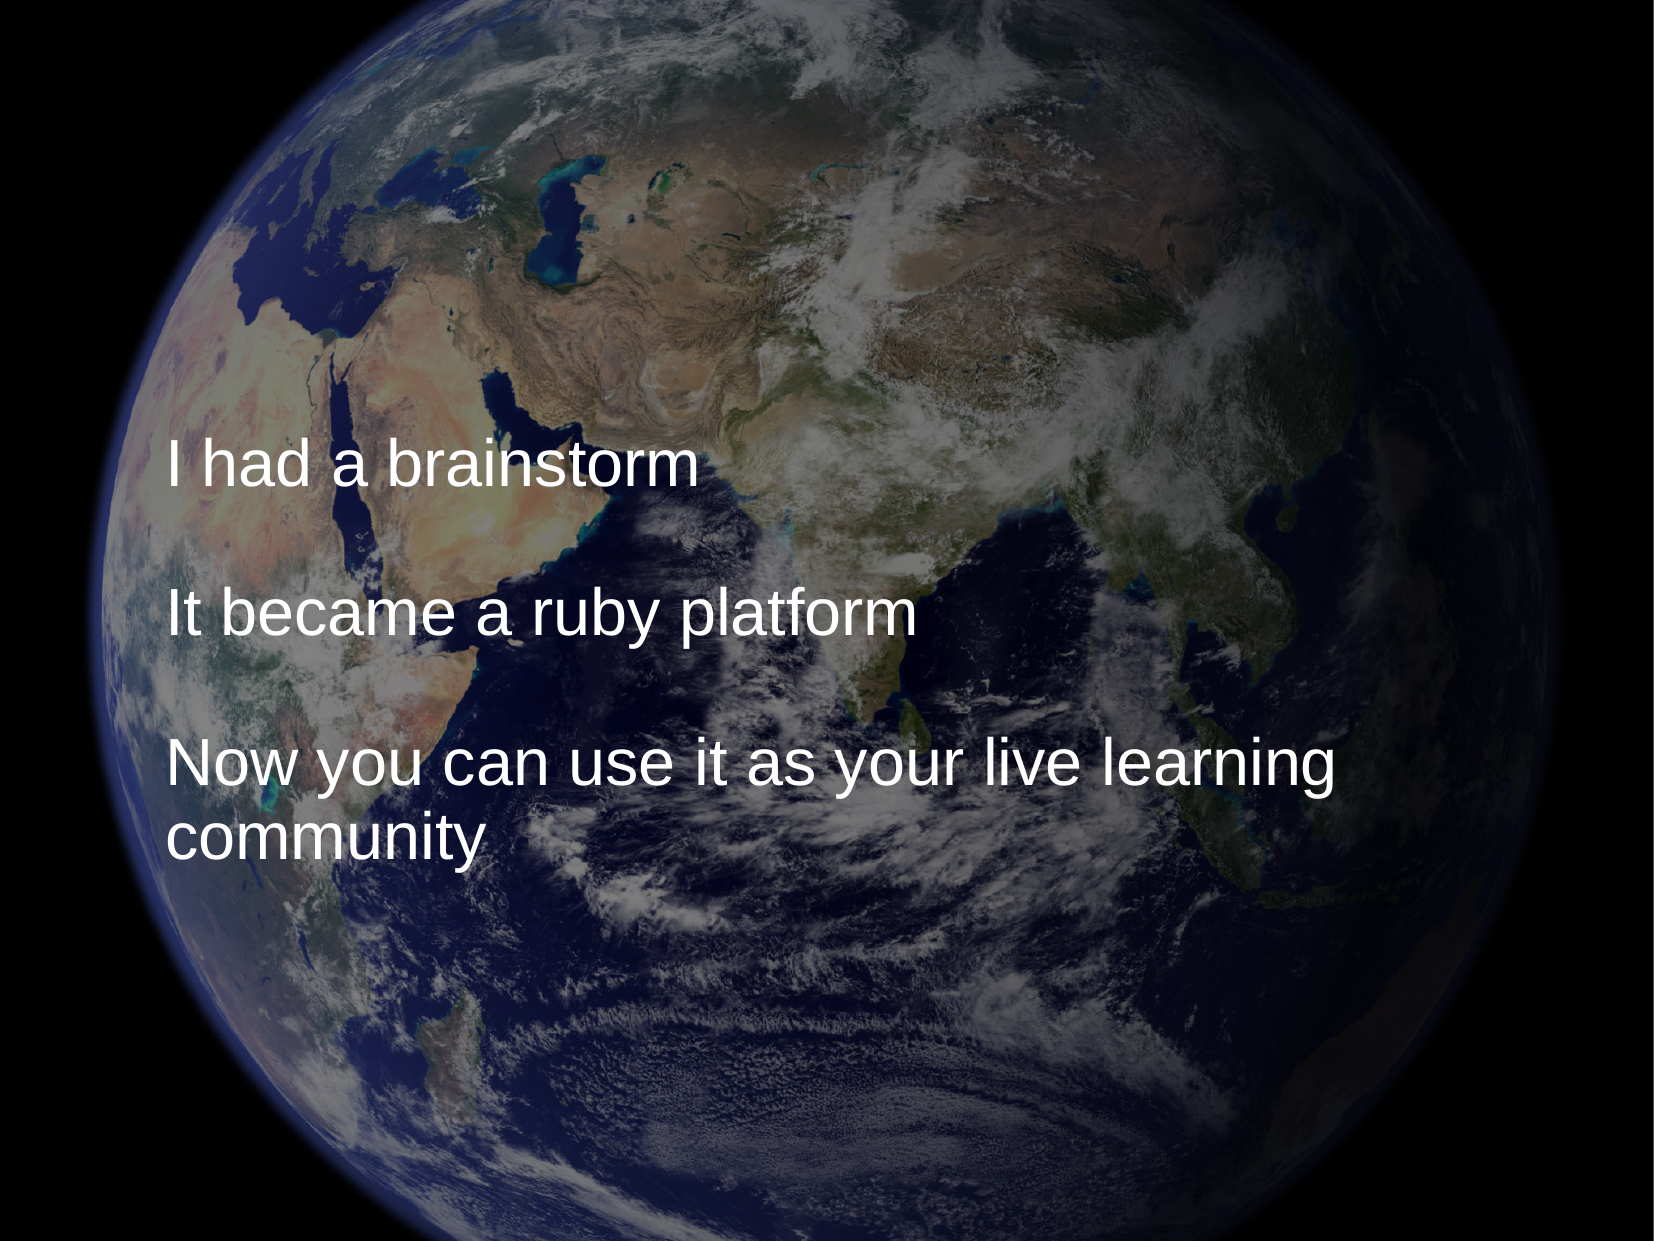

# I had a brainstorm
It became a ruby platform
Now you can use it as your live learning community